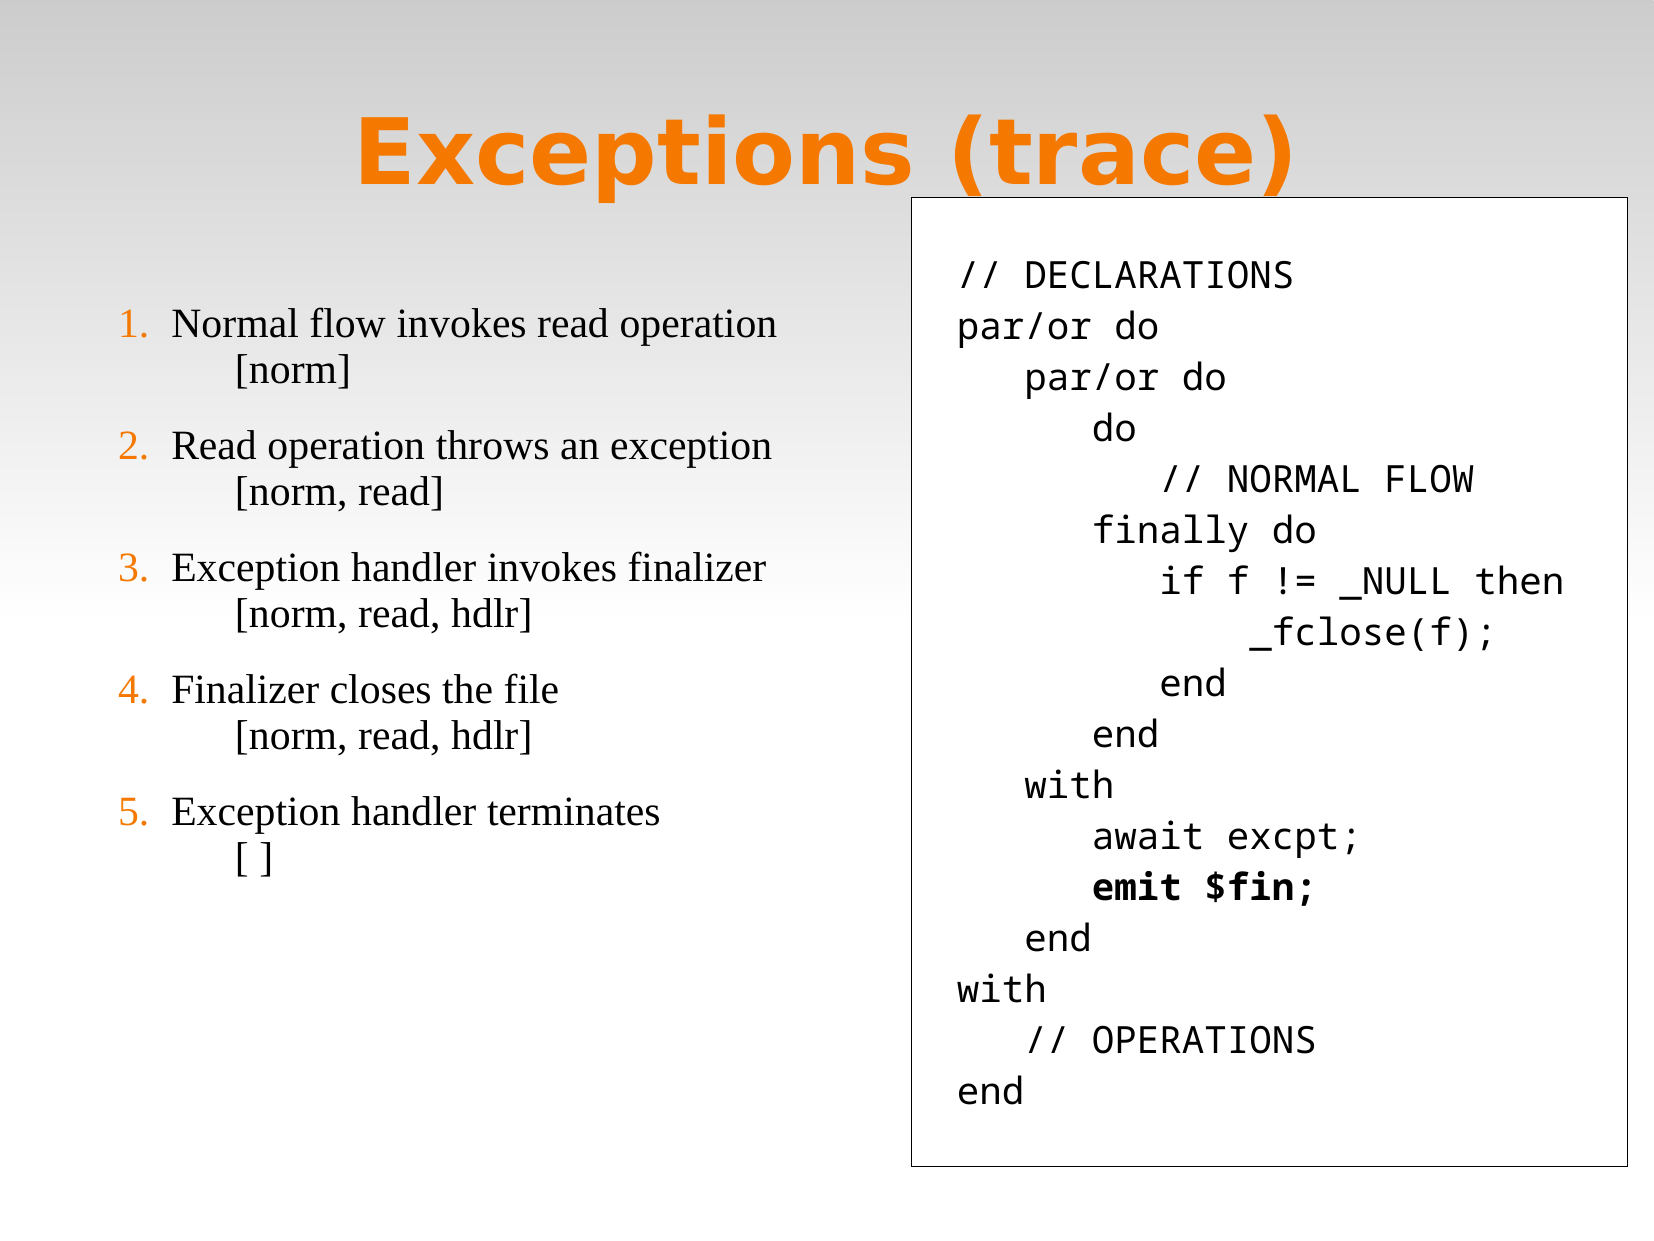

# Exceptions (trace)
 // DECLARATIONS
 par/or do
 par/or do
 do
 // NORMAL FLOW
 finally do
 if f != _NULL then
 _fclose(f);
 end
 end
 with
 await excpt;
 emit $fin;
 end
 with
 // OPERATIONS
 end
Normal flow invokes read operation [norm]
Read operation throws an exception [norm, read]
Exception handler invokes finalizer [norm, read, hdlr]
Finalizer closes the file [norm, read, hdlr]
Exception handler terminates [ ]